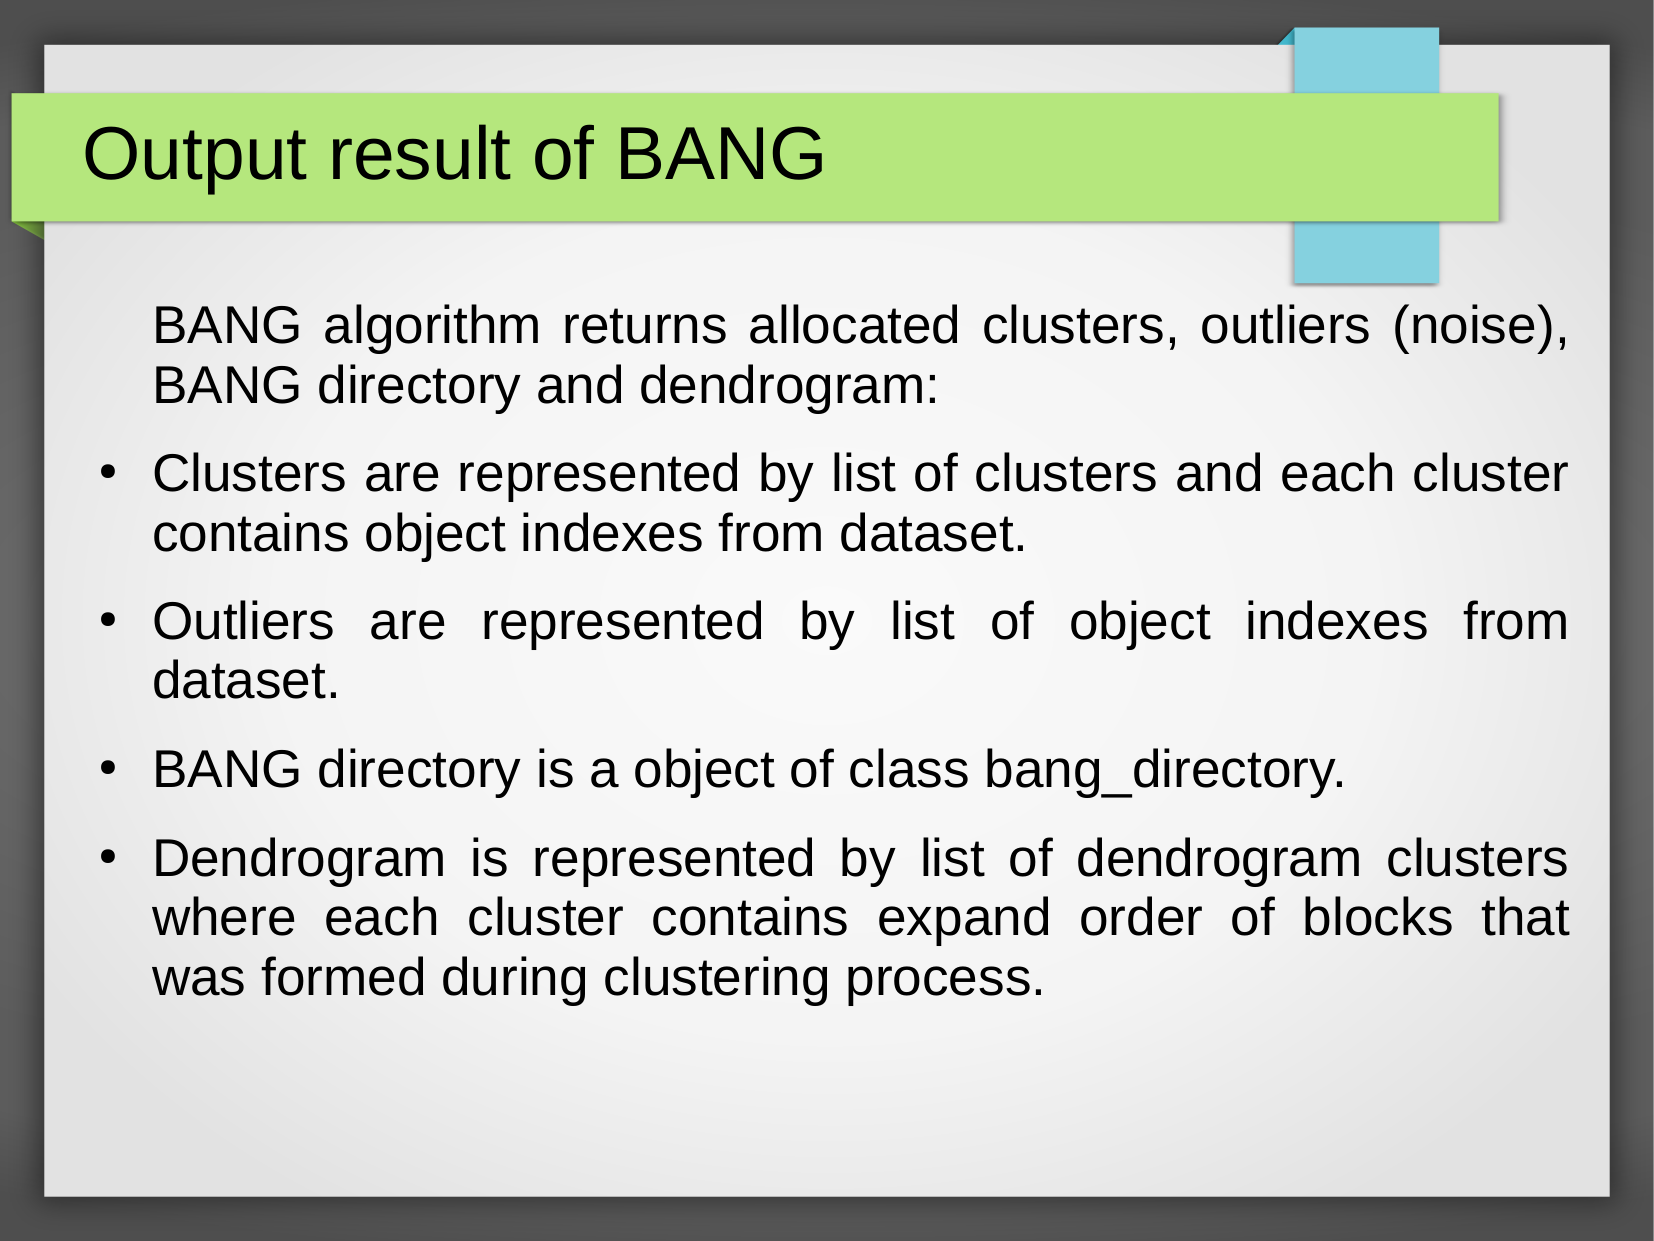

# Output result of BANG
BANG algorithm returns allocated clusters, outliers (noise), BANG directory and dendrogram:
Clusters are represented by list of clusters and each cluster contains object indexes from dataset.
Outliers are represented by list of object indexes from dataset.
BANG directory is a object of class bang_directory.
Dendrogram is represented by list of dendrogram clusters where each cluster contains expand order of blocks that was formed during clustering process.